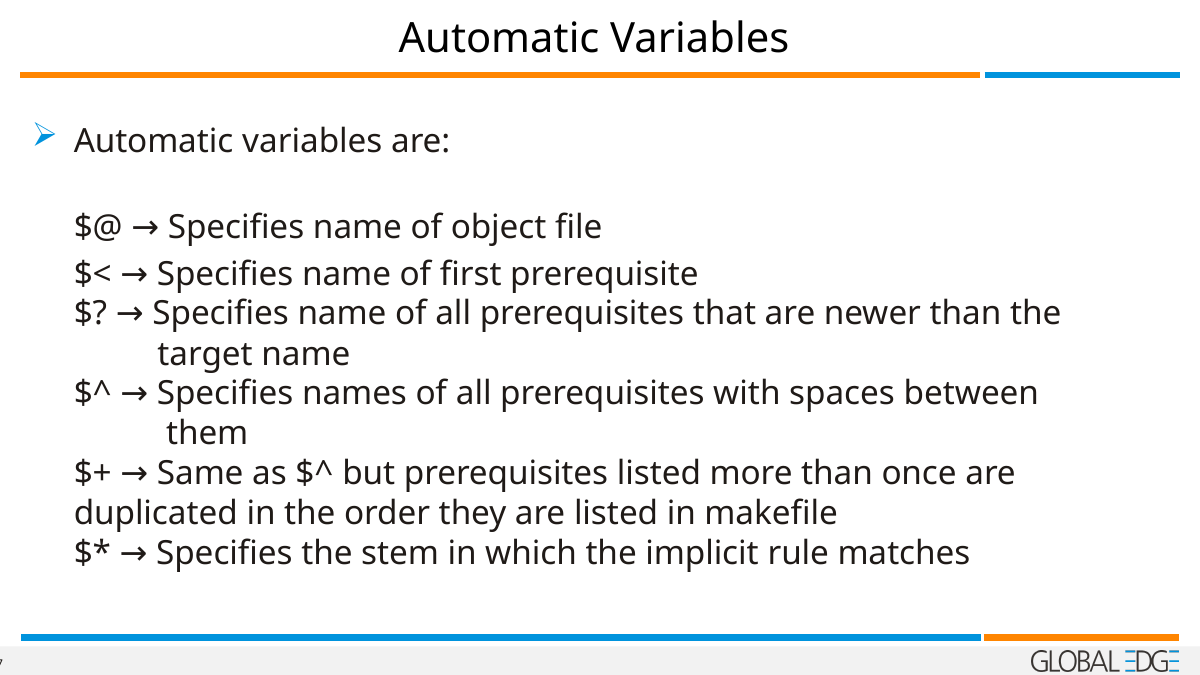

Automatic Variables
# Automatic variables are:
$@ → Specifies name of object file
$< → Specifies name of first prerequisite
$? → Specifies name of all prerequisites that are newer than the
	 target name
$^ → Specifies names of all prerequisites with spaces between
	 them
$+ → Same as $^ but prerequisites listed more than once are 		 duplicated in the order they are listed in makefile
$* → Specifies the stem in which the implicit rule matches